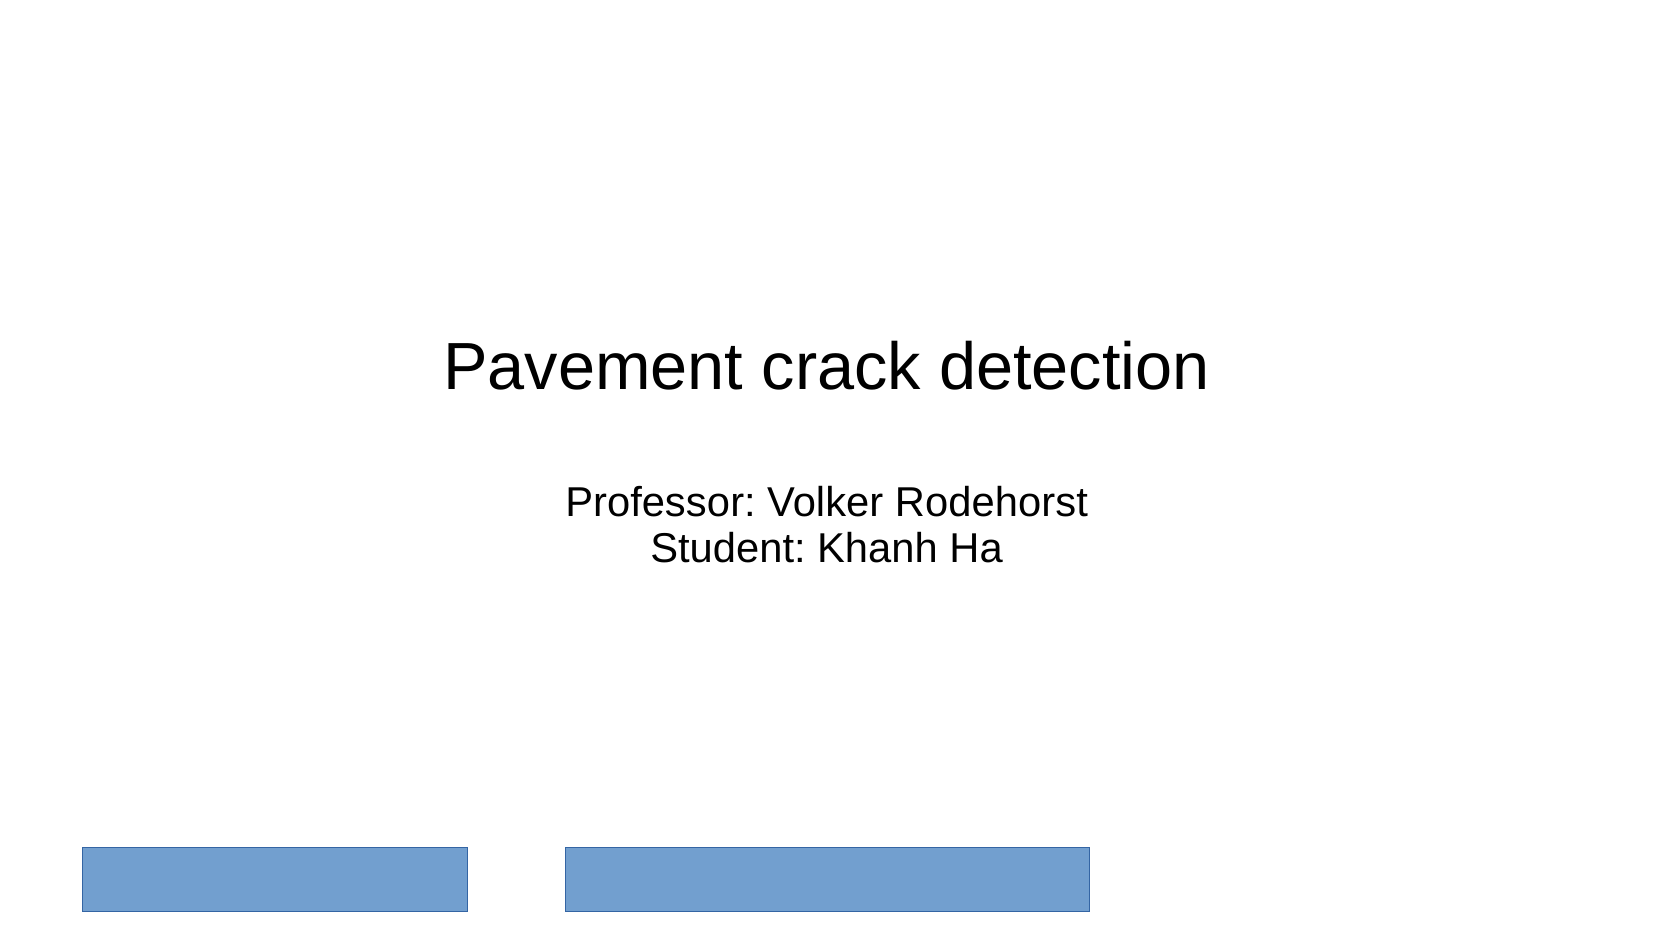

#
Pavement crack detection
Professor: Volker Rodehorst
Student: Khanh Ha